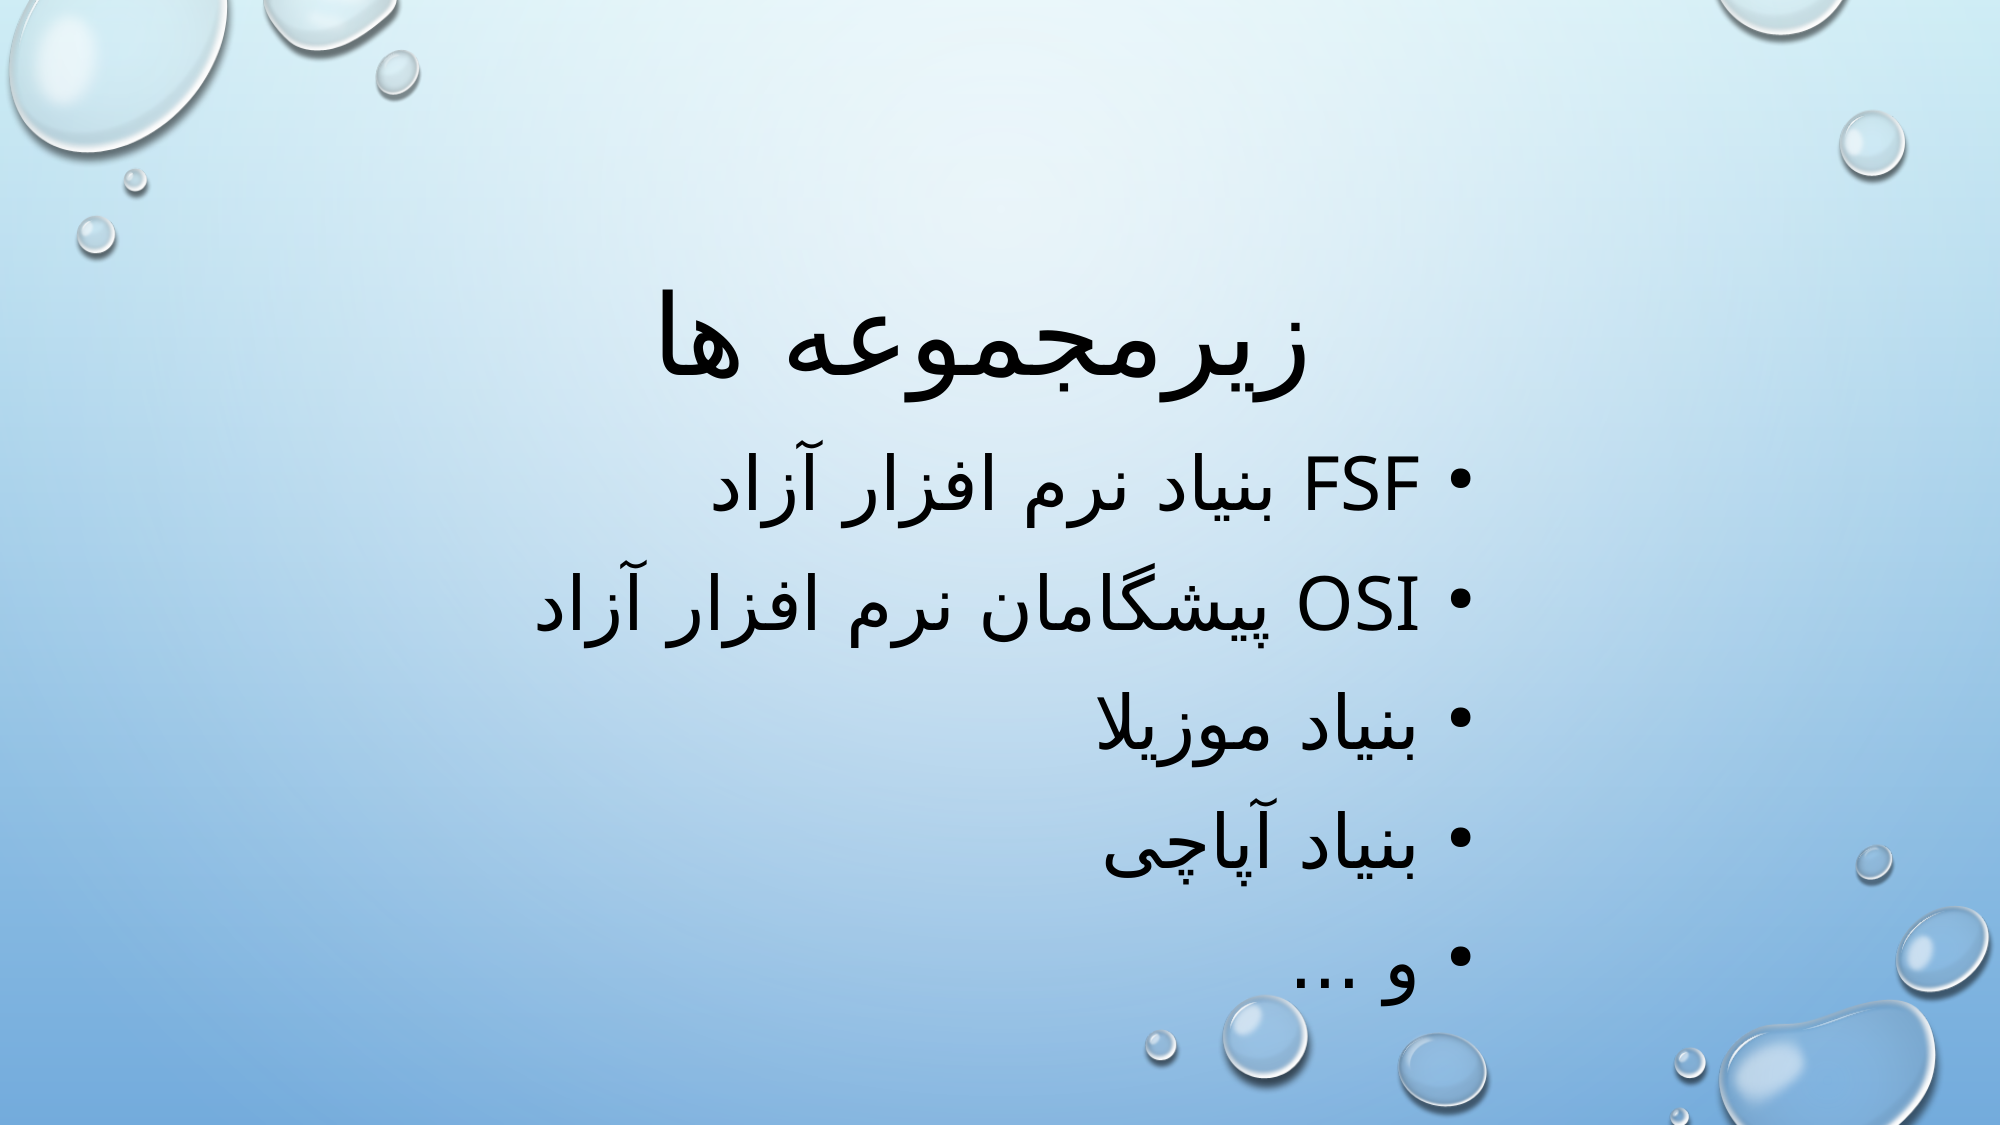

# زیرمجموعه ها
FSF بنیاد نرم افزار آزاد
OSI پیشگامان نرم افزار آزاد
بنیاد موزیلا
بنیاد آپاچی
و ...